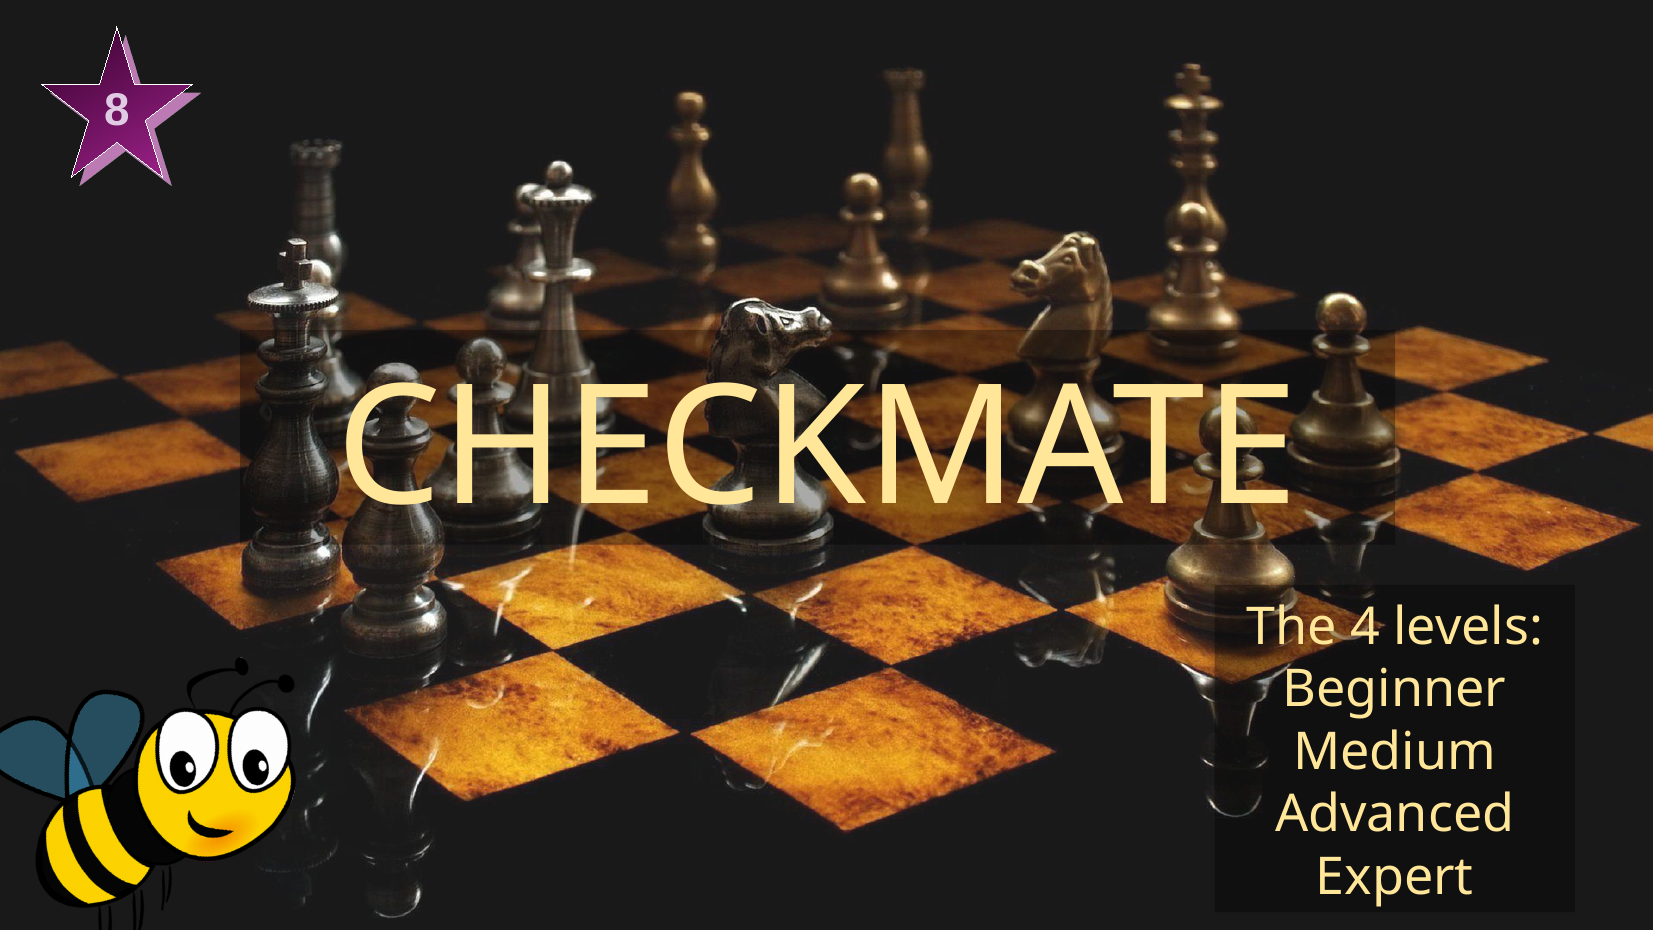

8
CHECKMATE
The 4 levels:
Beginner
Medium
Advanced
Expert